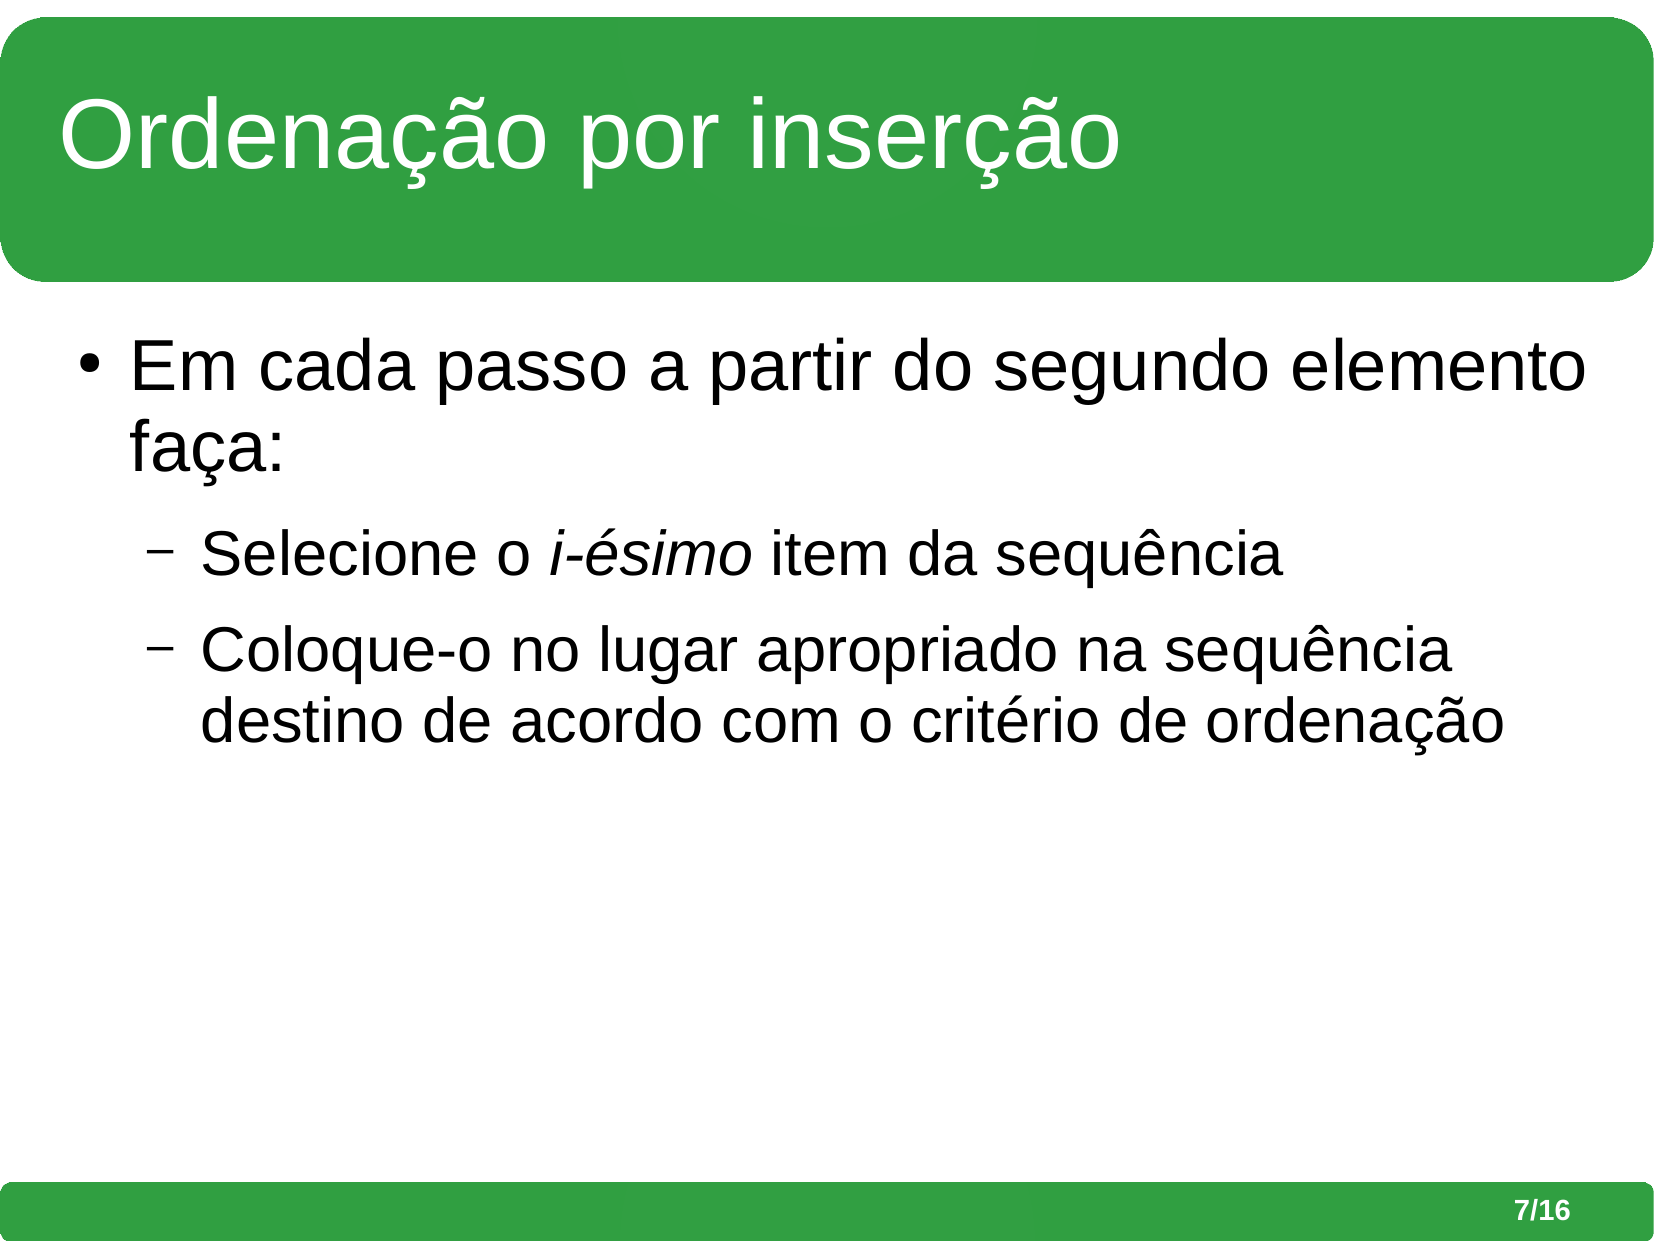

# Ordenação por inserção
Em cada passo a partir do segundo elemento faça:
Selecione o i-ésimo item da sequência
Coloque-o no lugar apropriado na sequência destino de acordo com o critério de ordenação
7